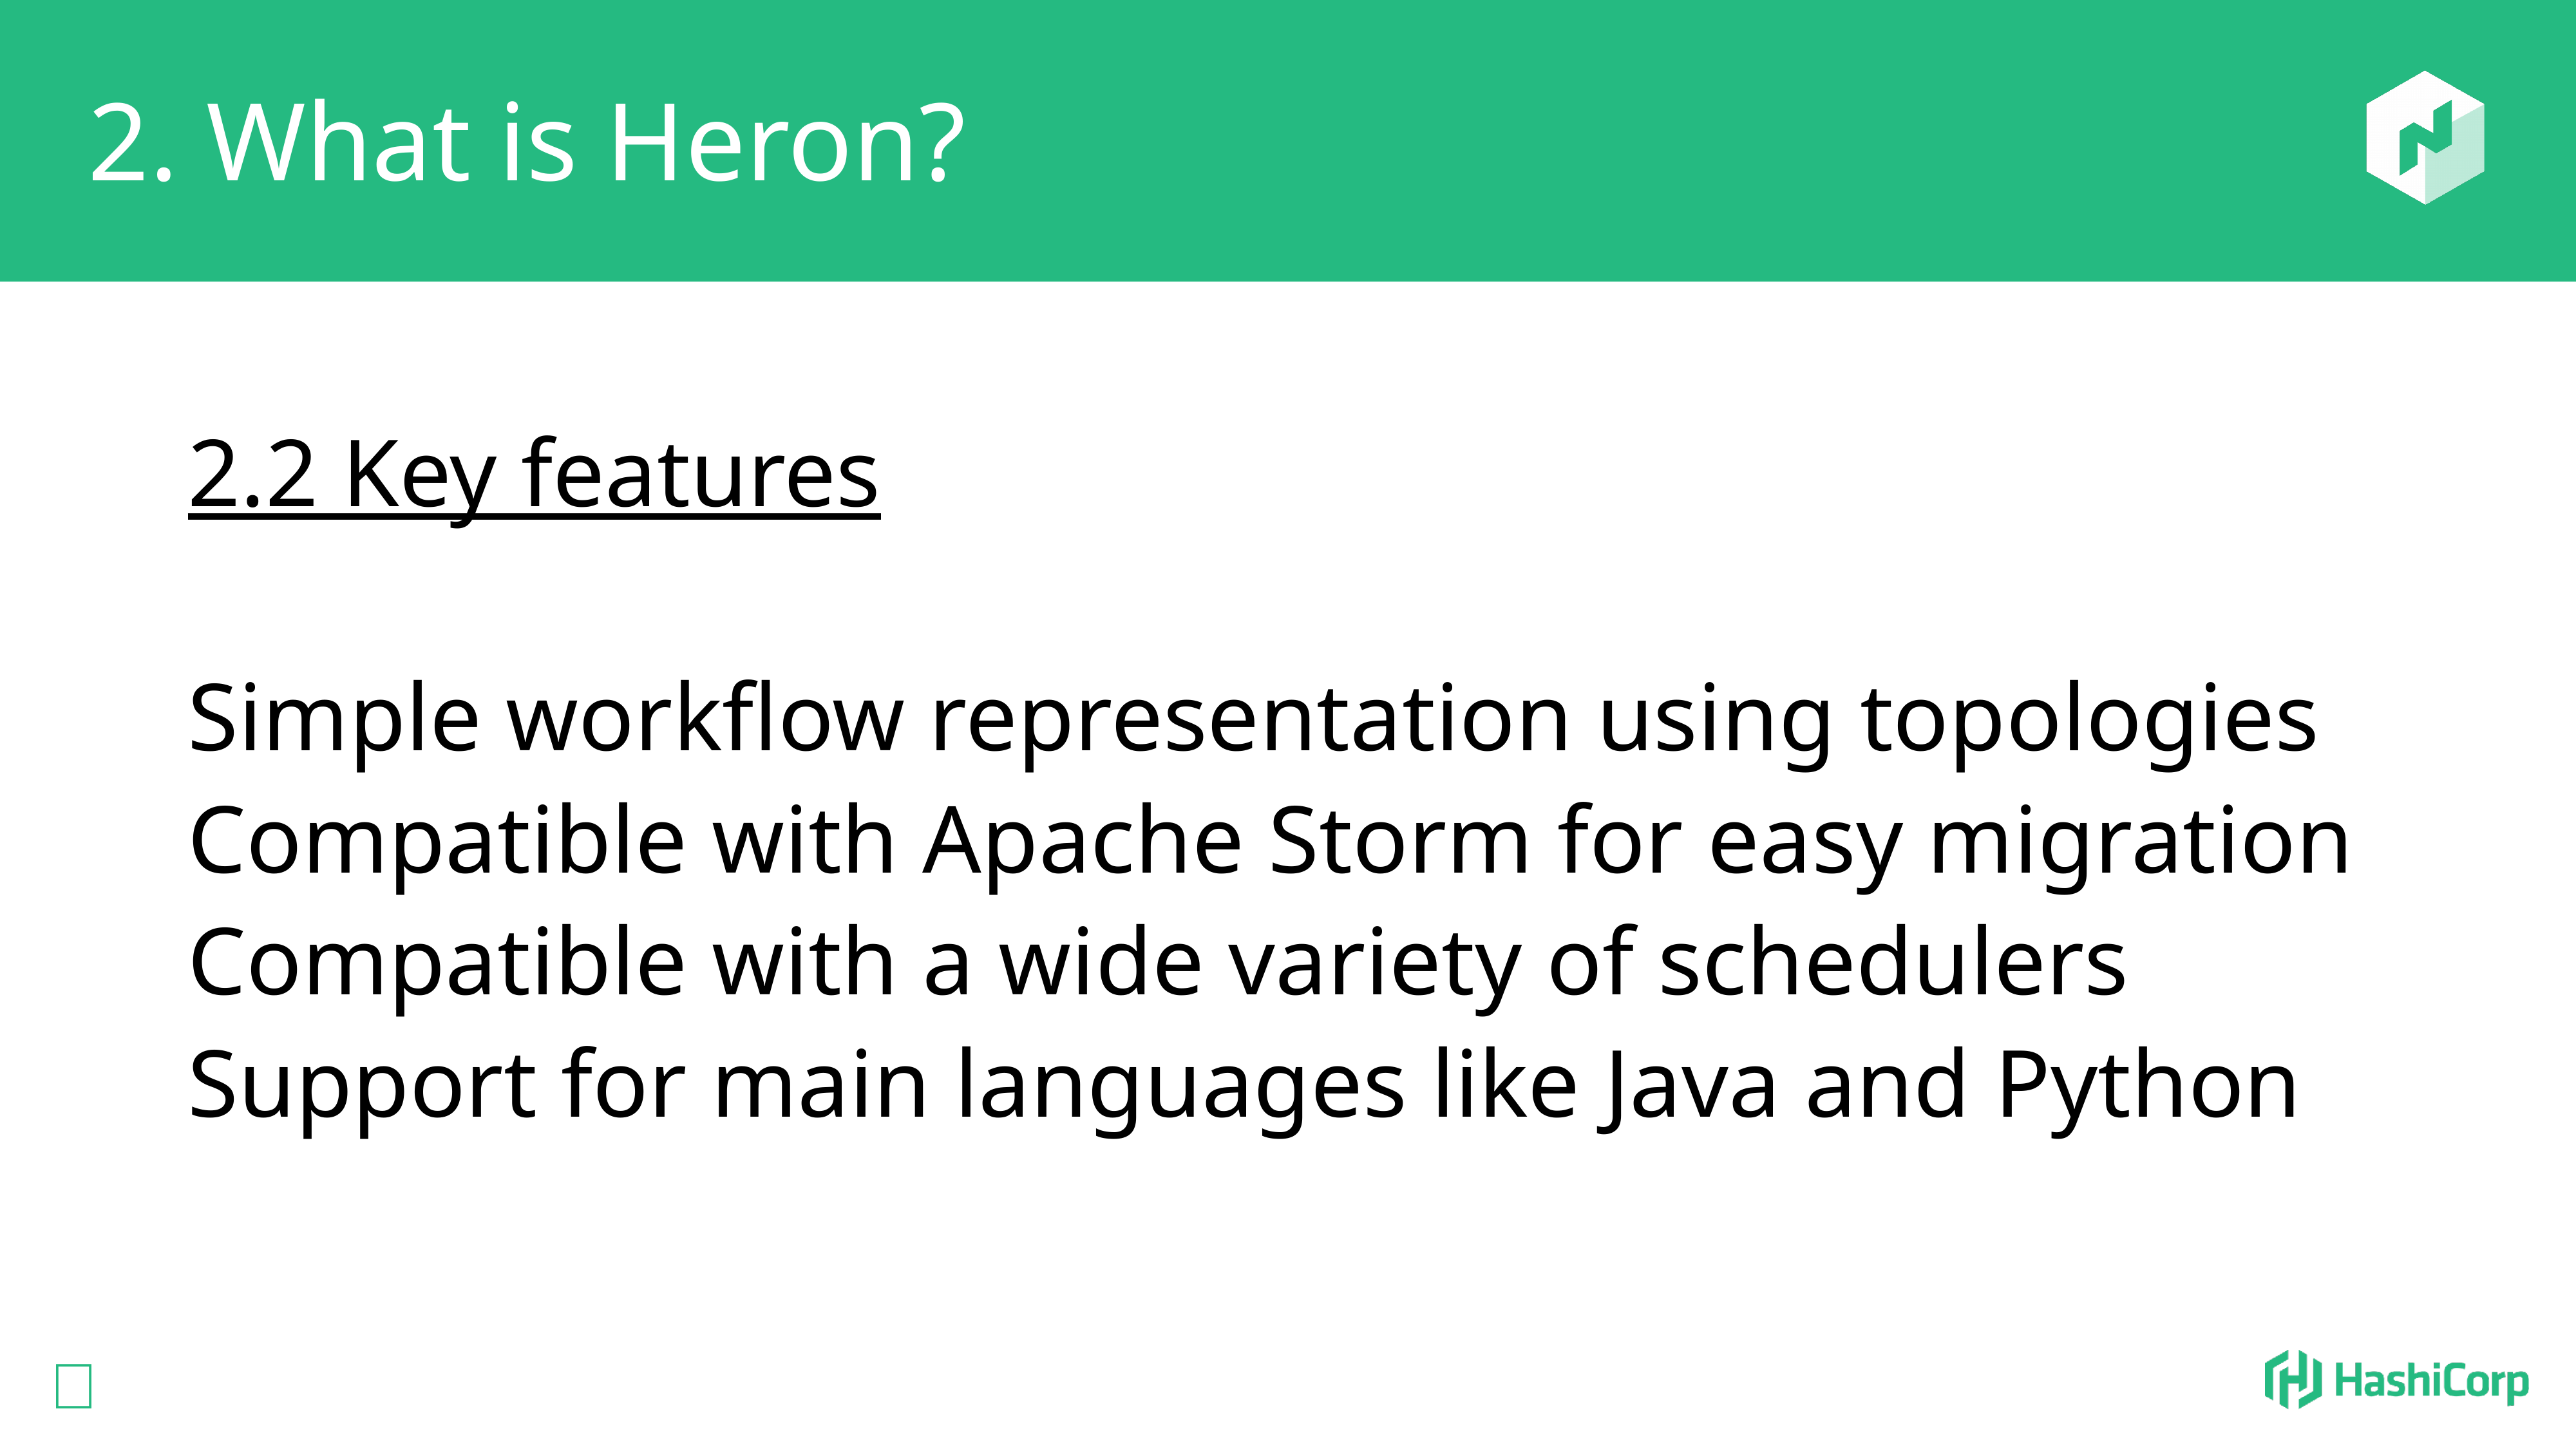

# 2. What is Heron?
2.2 Key features
Simple workflow representation using topologies
Compatible with Apache Storm for easy migration
Compatible with a wide variety of schedulers
Support for main languages like Java and Python